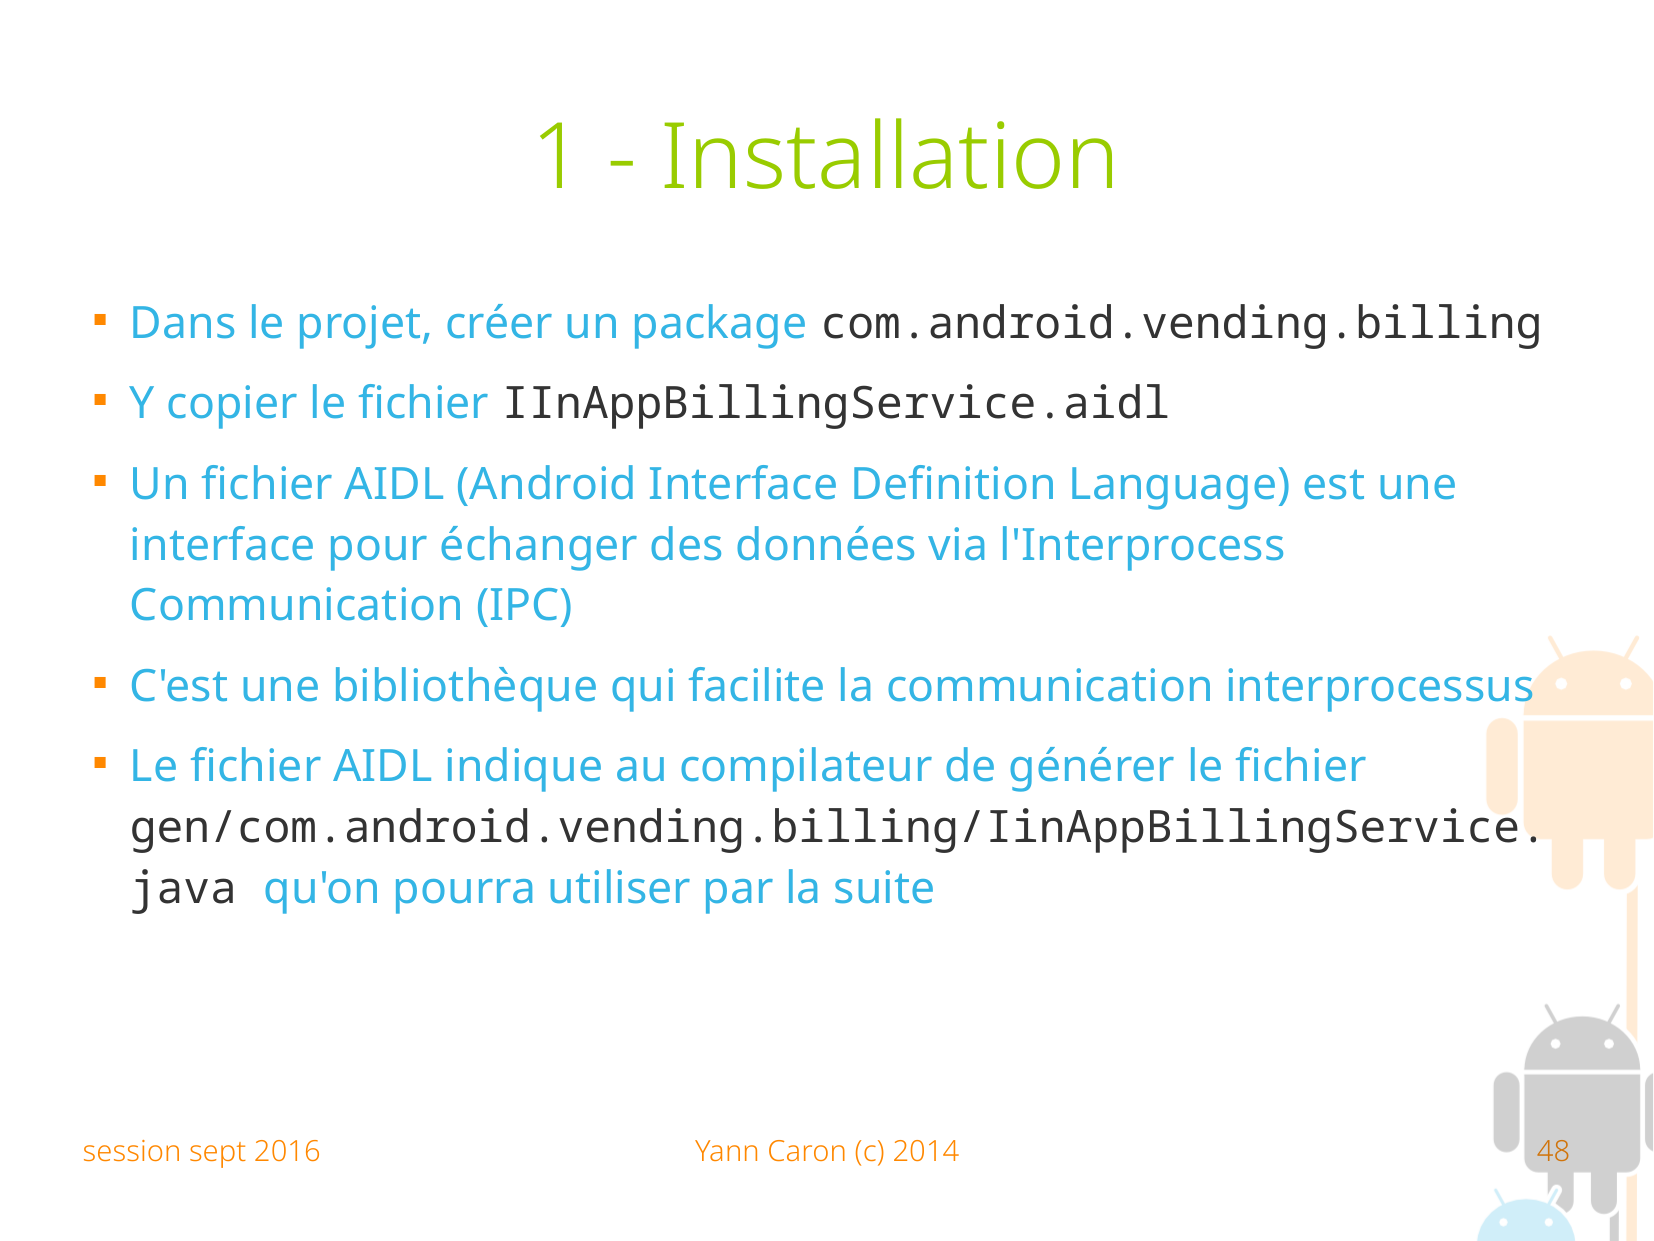

# 1 - Installation
Dans le projet, créer un package com.android.vending.billing
Y copier le fichier IInAppBillingService.aidl
Un fichier AIDL (Android Interface Definition Language) est une interface pour échanger des données via l'Interprocess Communication (IPC)
C'est une bibliothèque qui facilite la communication interprocessus
Le fichier AIDL indique au compilateur de générer le fichier gen/com.android.vending.billing/IinAppBillingService.java qu'on pourra utiliser par la suite
session sept 2016
Yann Caron (c) 2014
48